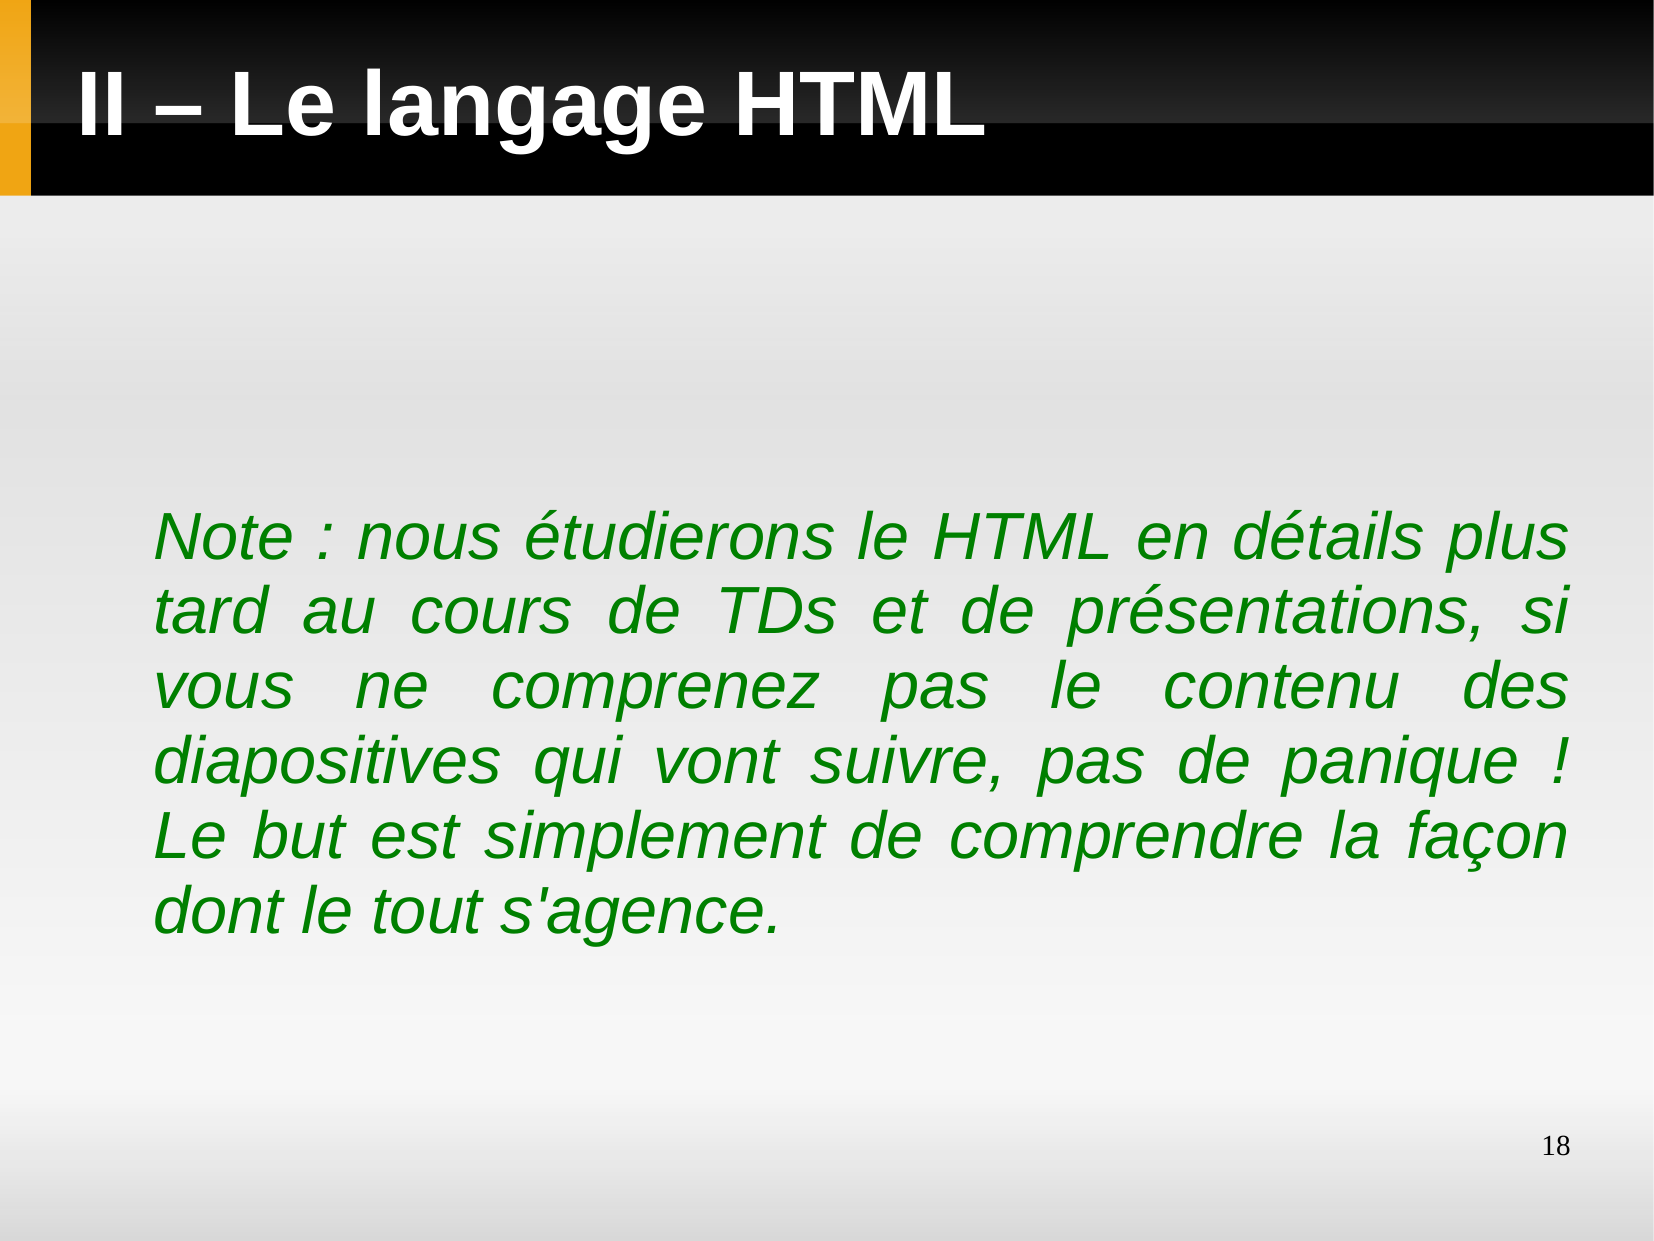

# II – Le langage HTML
Note : nous étudierons le HTML en détails plus tard au cours de TDs et de présentations, si vous ne comprenez pas le contenu des diapositives qui vont suivre, pas de panique !
Le but est simplement de comprendre la façon dont le tout s'agence.
18